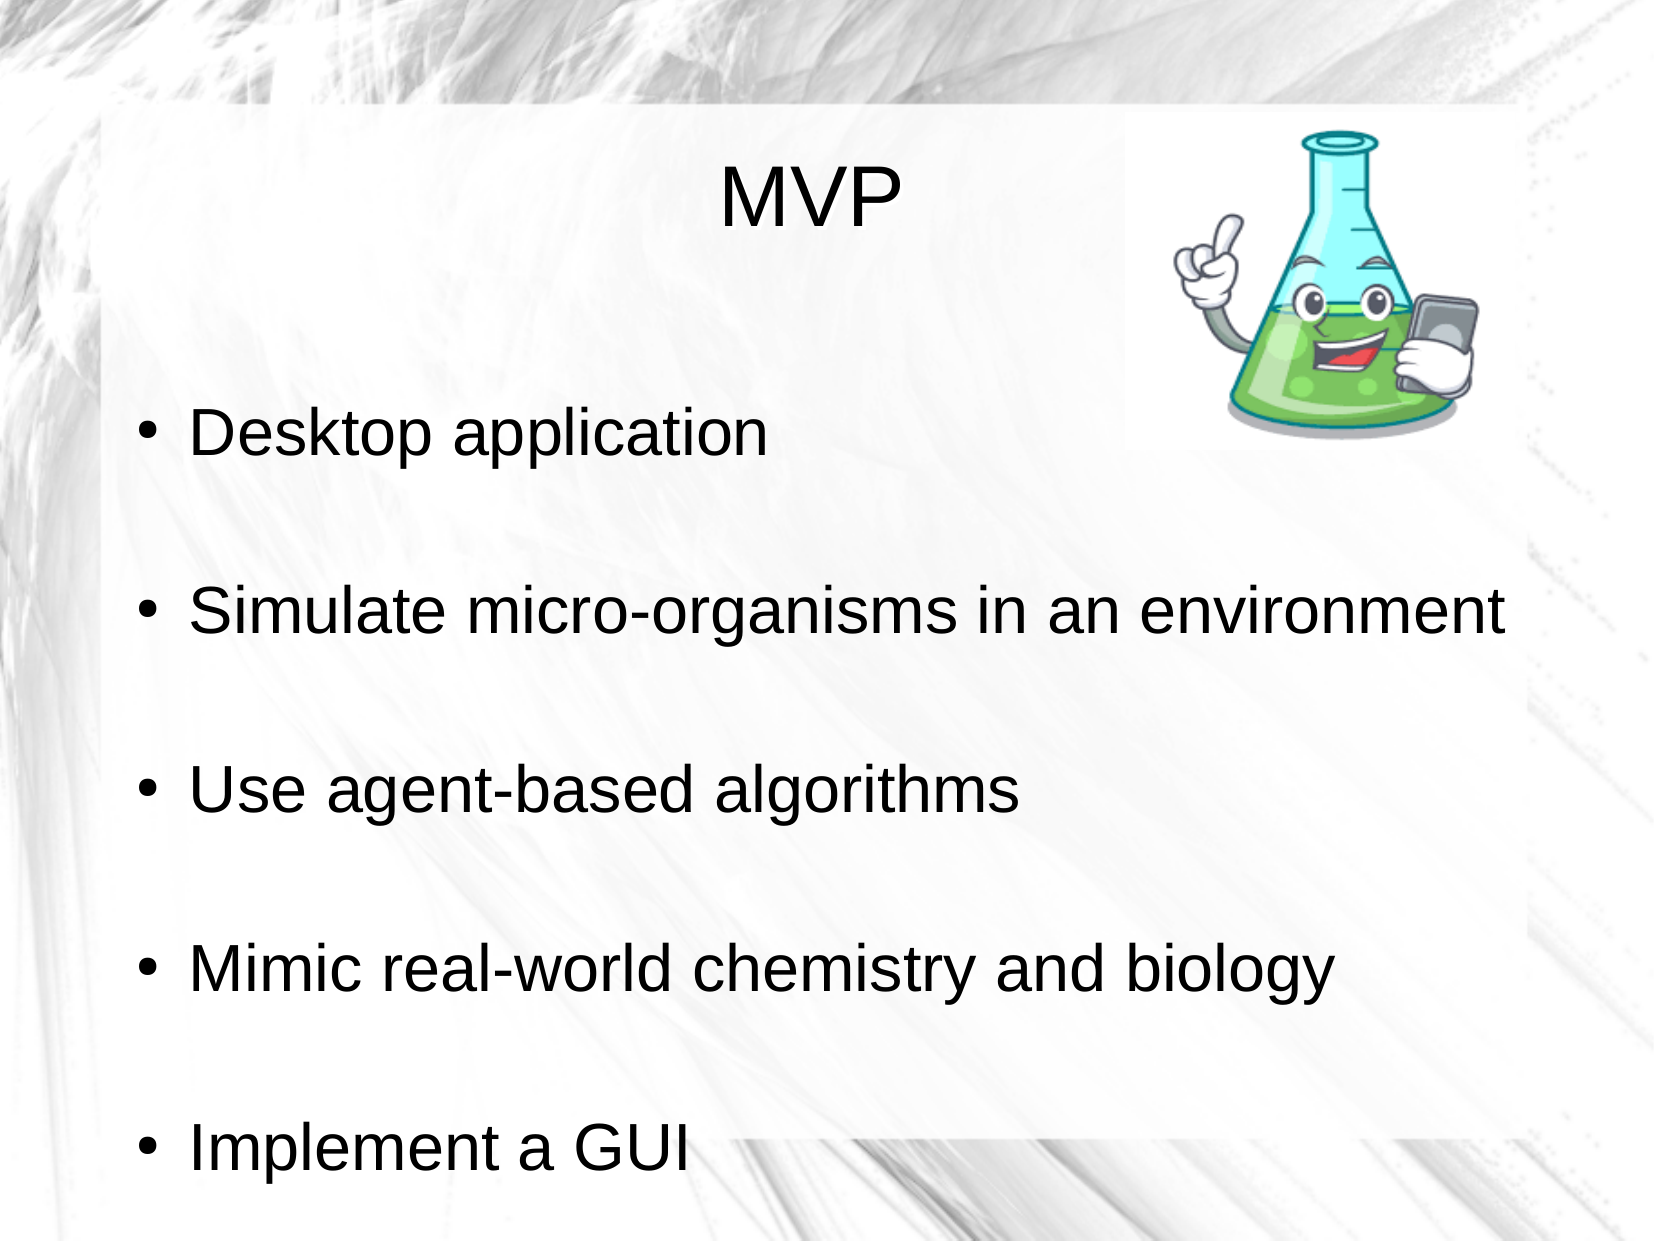

# MVP
Desktop application
Simulate micro-organisms in an environment
Use agent-based algorithms
Mimic real-world chemistry and biology
Implement a GUI